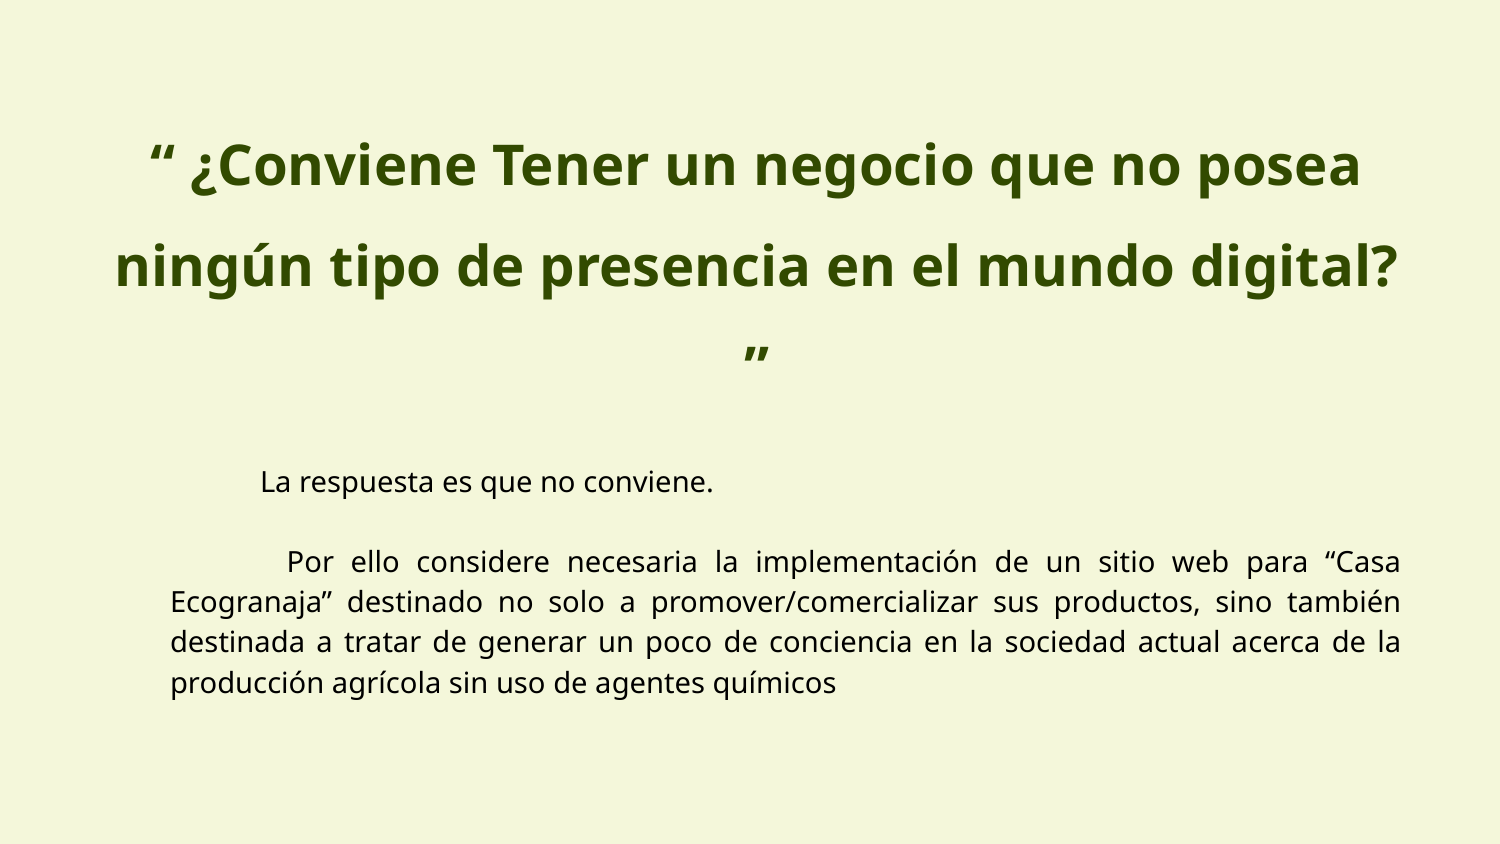

# “ ¿Conviene Tener un negocio que no posea ningún tipo de presencia en el mundo digital? ”
 La respuesta es que no conviene.
 Por ello considere necesaria la implementación de un sitio web para “Casa Ecogranaja” destinado no solo a promover/comercializar sus productos, sino también destinada a tratar de generar un poco de conciencia en la sociedad actual acerca de la producción agrícola sin uso de agentes químicos